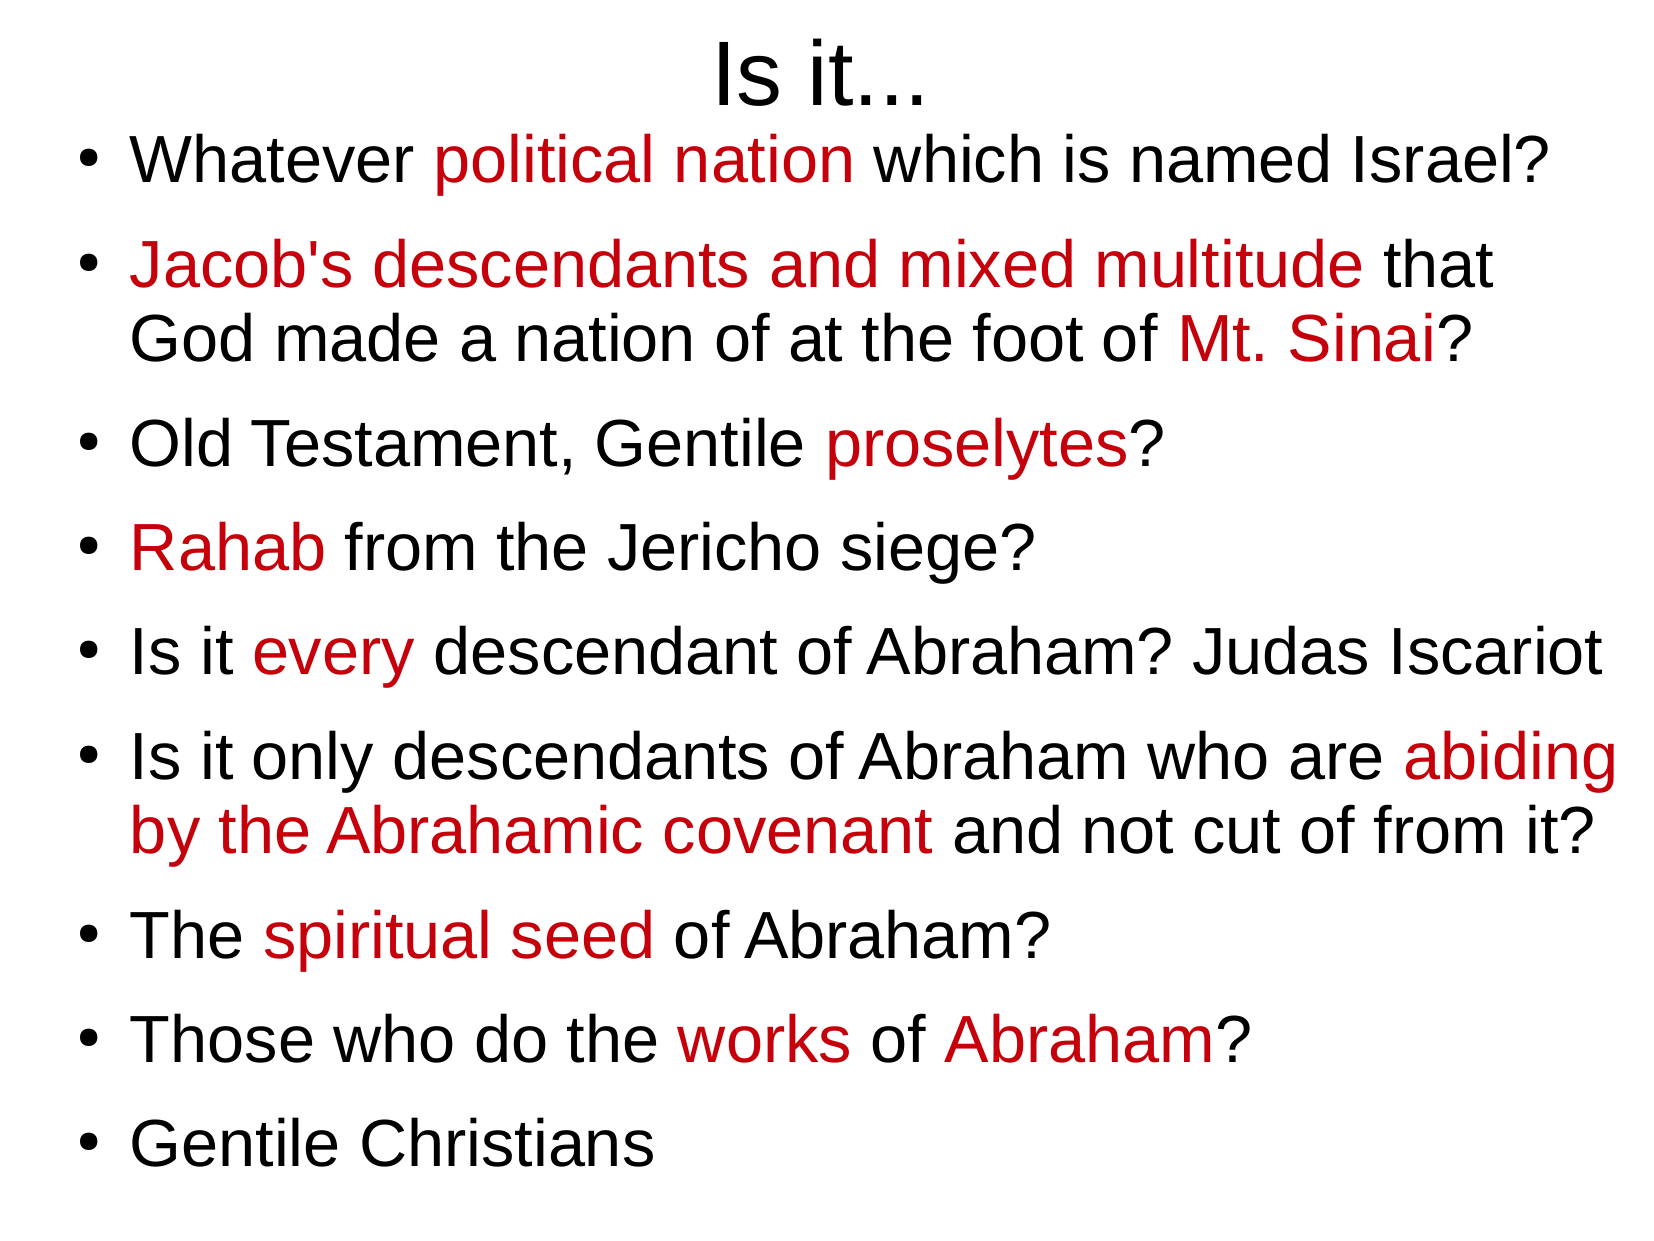

# Is it...
Whatever political nation which is named Israel?
Jacob's descendants and mixed multitude that God made a nation of at the foot of Mt. Sinai?
Old Testament, Gentile proselytes?
Rahab from the Jericho siege?
Is it every descendant of Abraham? Judas Iscariot
Is it only descendants of Abraham who are abiding by the Abrahamic covenant and not cut of from it?
The spiritual seed of Abraham?
Those who do the works of Abraham?
Gentile Christians